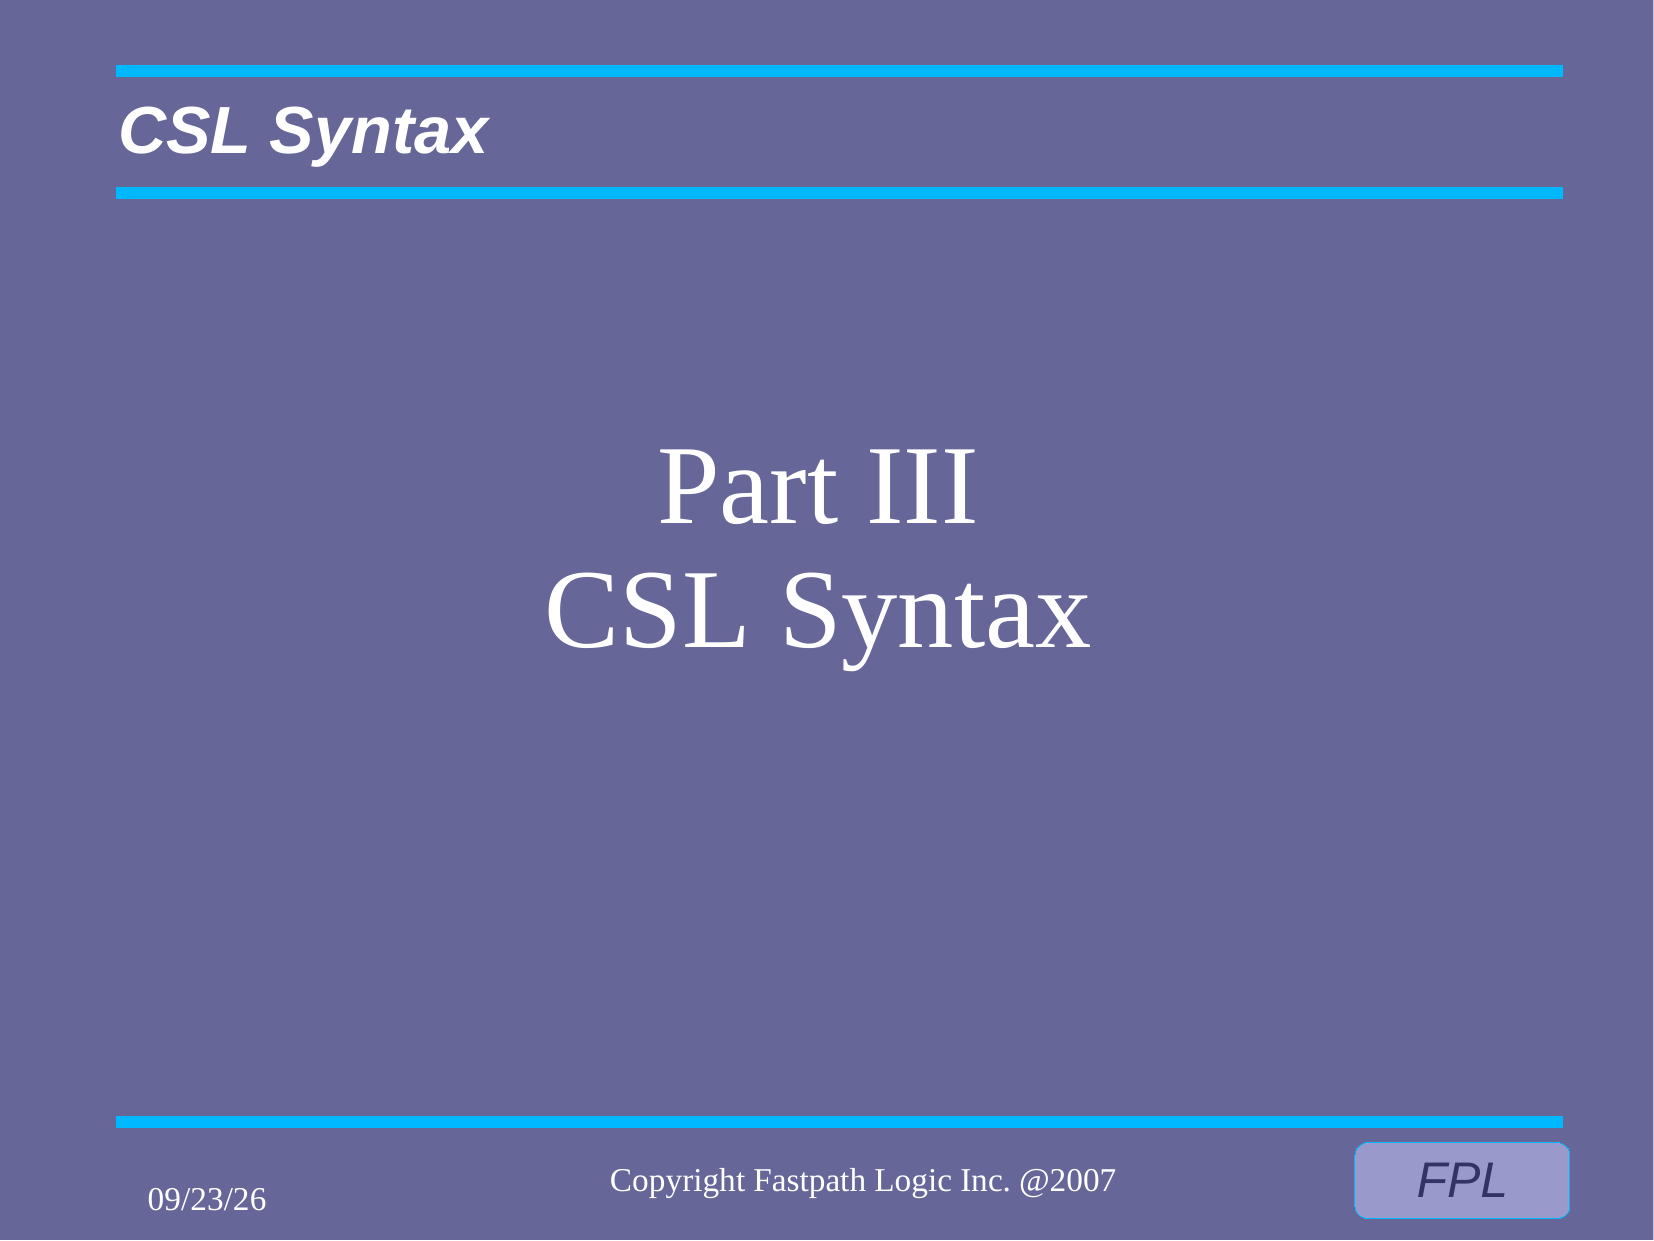

CSL Syntax
# Part III
CSL Syntax
Copyright Fastpath Logic Inc. @2007